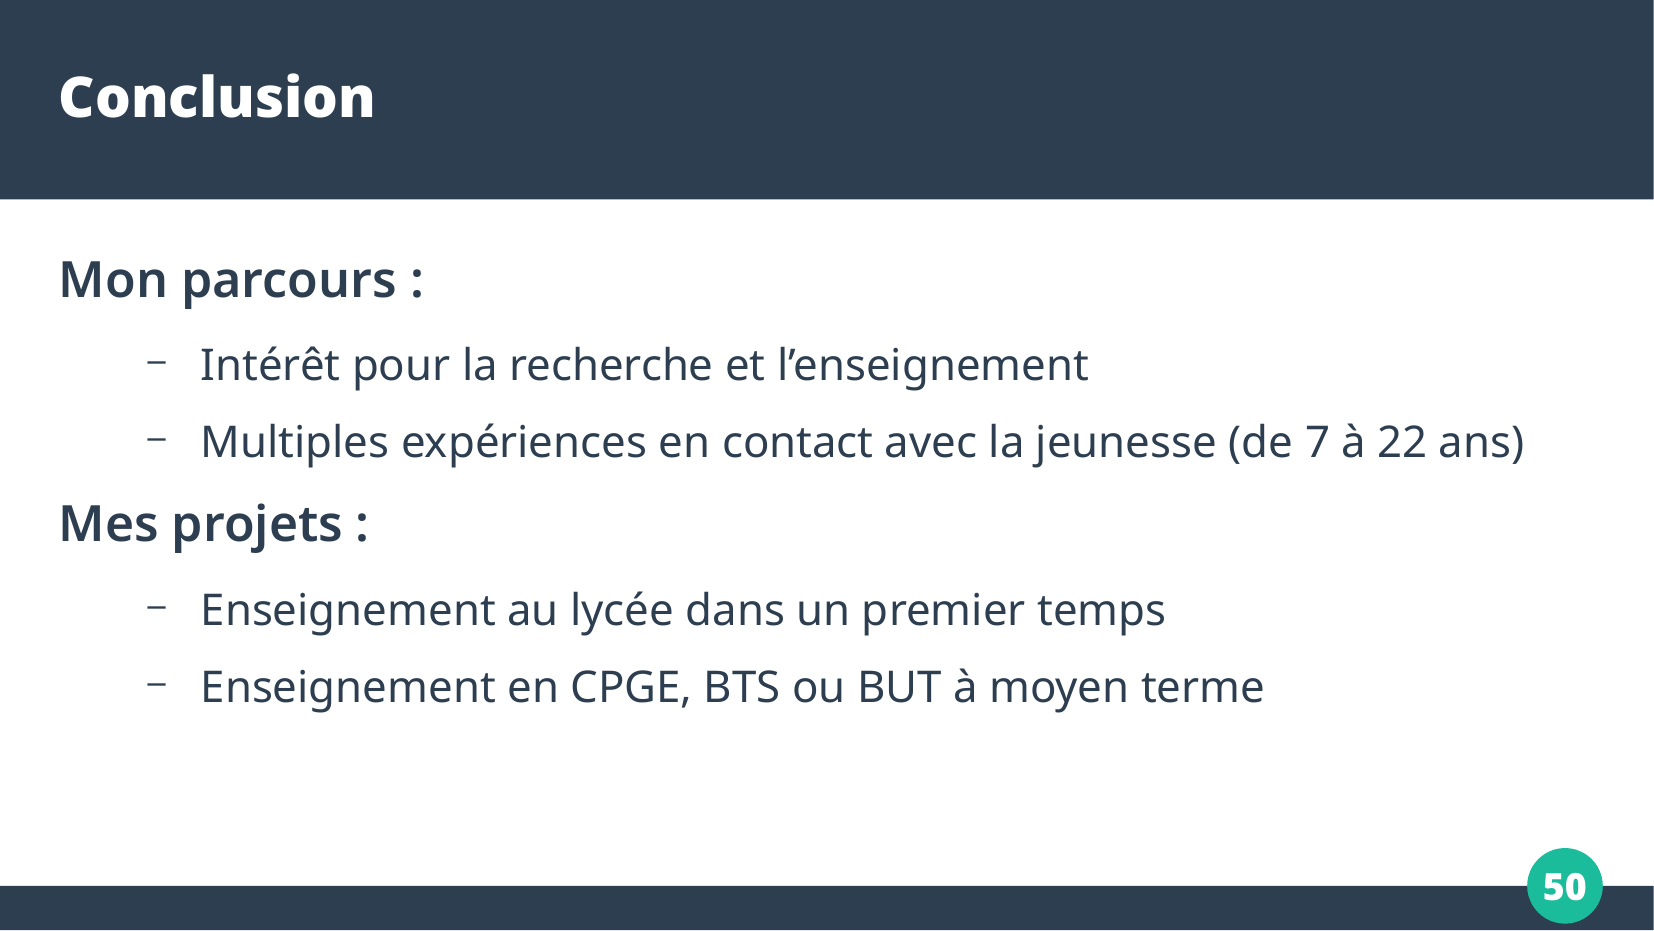

# Conclusion
Mon parcours :
Intérêt pour la recherche et l’enseignement
Multiples expériences en contact avec la jeunesse (de 7 à 22 ans)
Mes projets :
Enseignement au lycée dans un premier temps
Enseignement en CPGE, BTS ou BUT à moyen terme